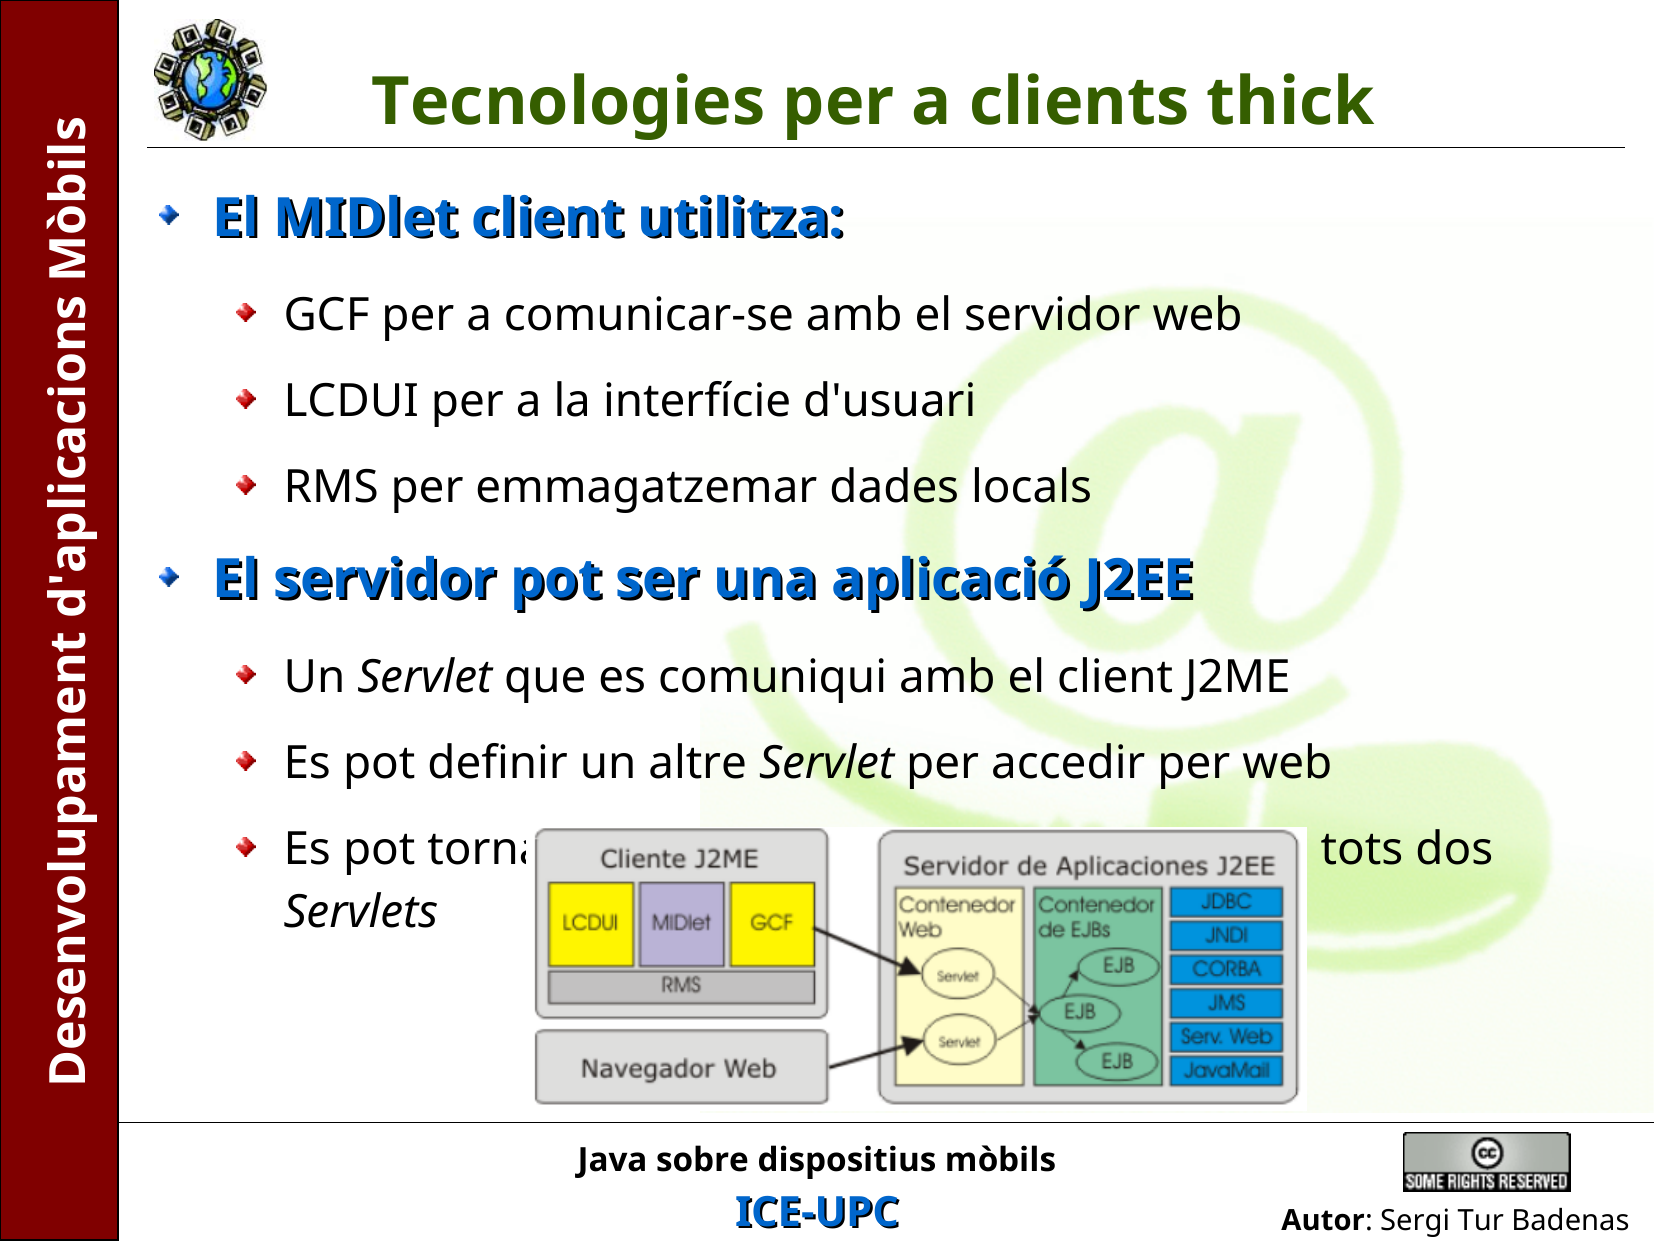

# Tecnologies per a clients thick
El MIDlet client utilitza:
GCF per a comunicar-se amb el servidor web
LCDUI per a la interfície d'usuari
RMS per emmagatzemar dades locals
El servidor pot ser una aplicació J2EE
Un Servlet que es comuniqui amb el client J2ME
Es pot definir un altre Servlet per accedir per web
Es pot tornar a utilitzar la lògica de negoci per a tots dos Servlets